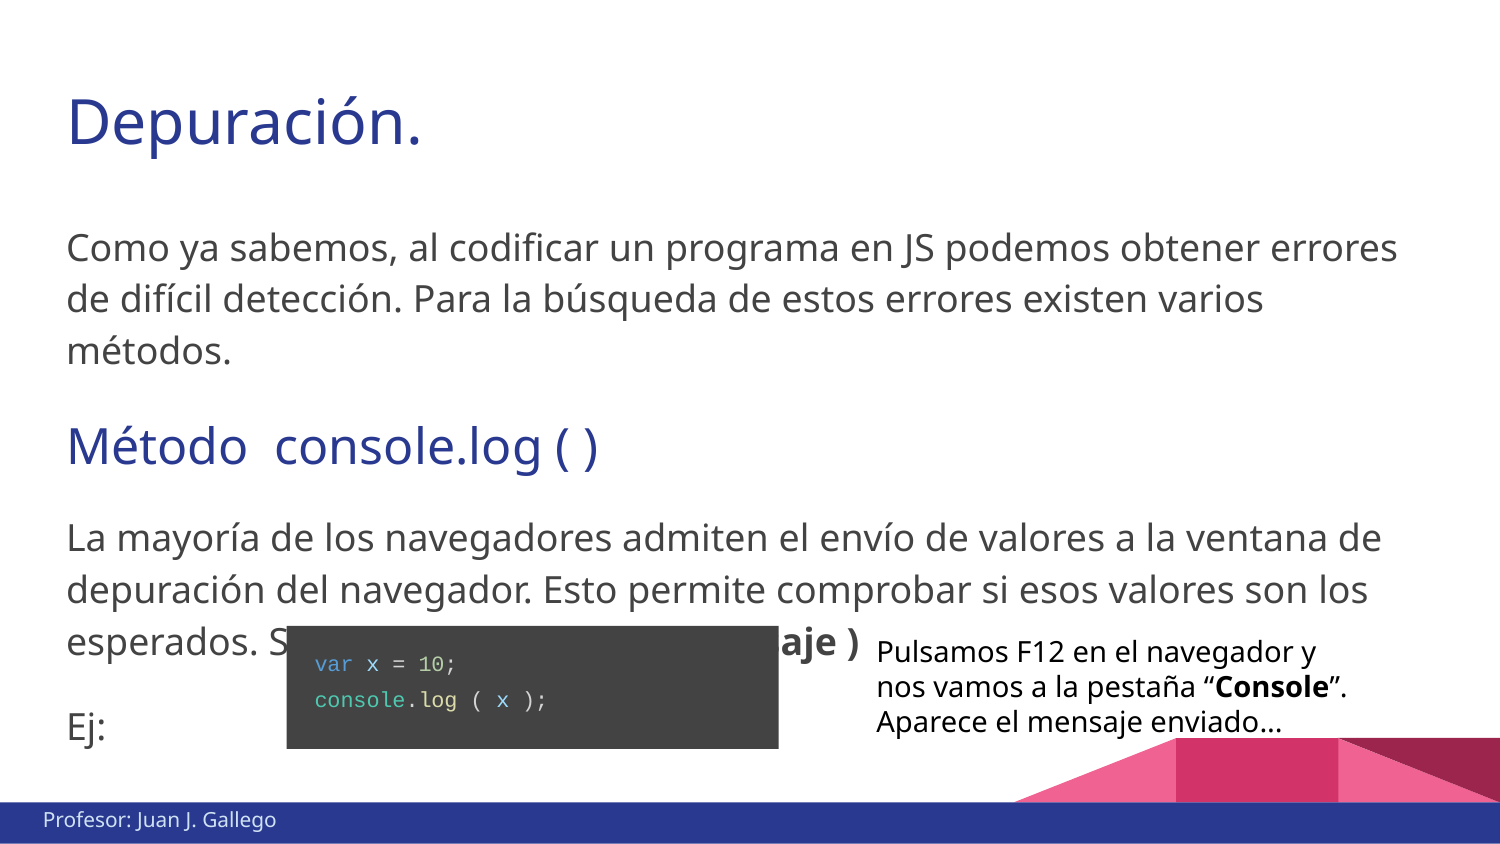

# Depuración.
Como ya sabemos, al codificar un programa en JS podemos obtener errores de difícil detección. Para la búsqueda de estos errores existen varios métodos.
Método console.log ( )
La mayoría de los navegadores admiten el envío de valores a la ventana de depuración del navegador. Esto permite comprobar si esos valores son los esperados. Sintaxis: console.log ( mensaje )
Ej:
Pulsamos F12 en el navegador y nos vamos a la pestaña “Console”. Aparece el mensaje enviado...
 var x = 10;
 console.log ( x );